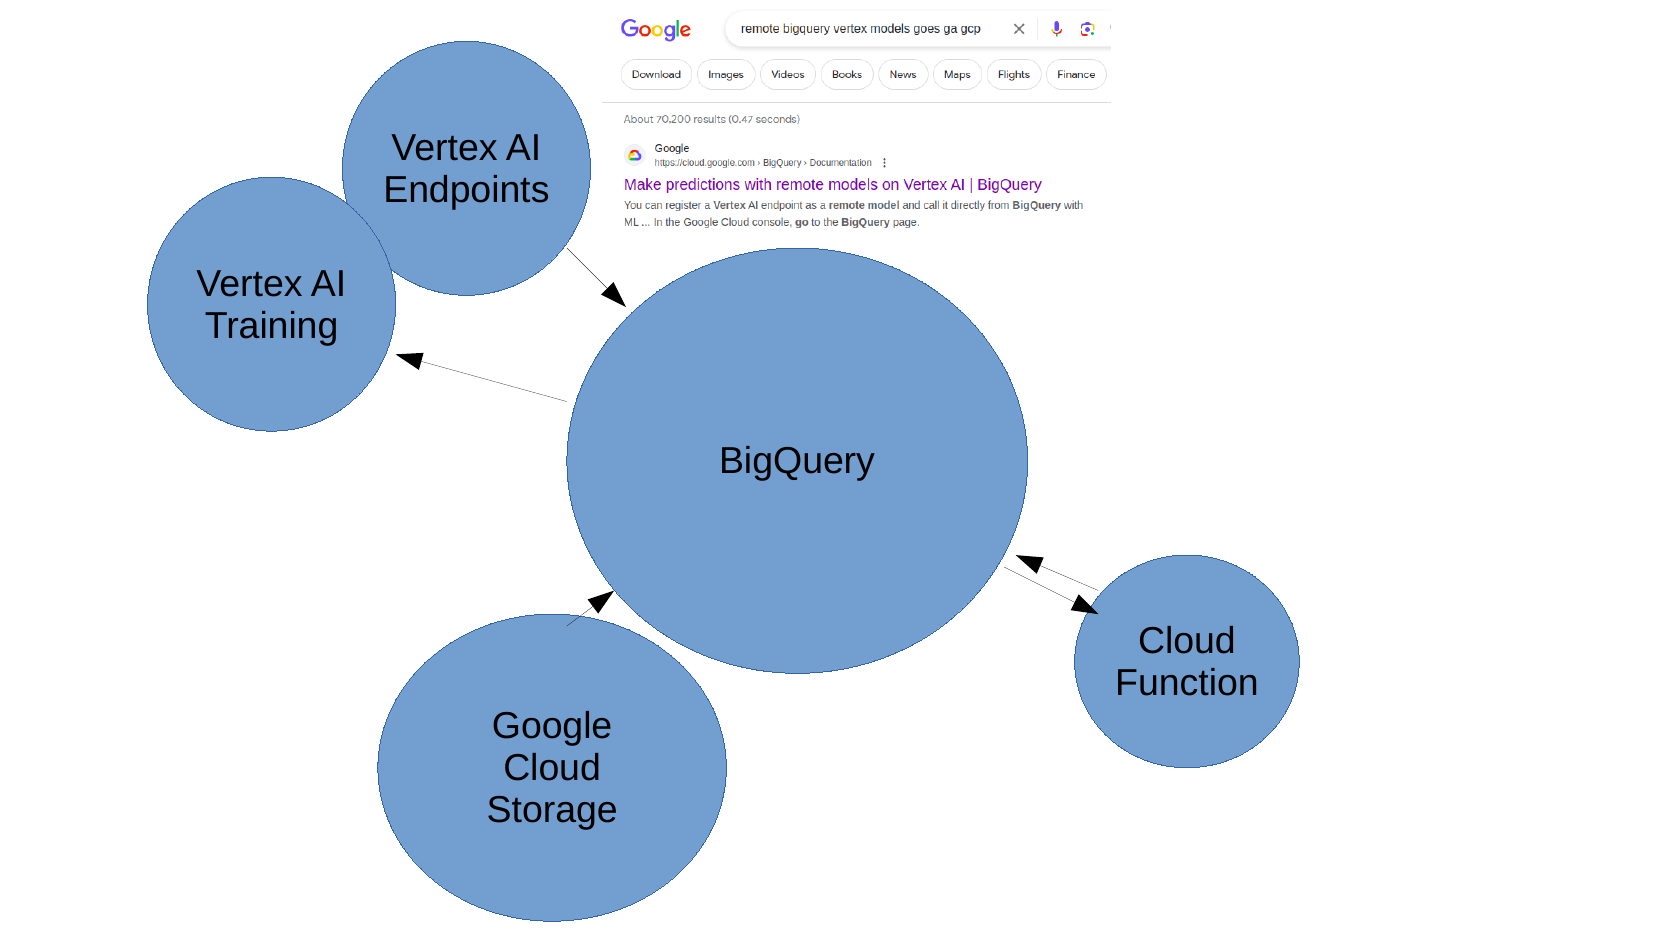

Vertex AI
Endpoints
Vertex AI
Training
BigQuery
Cloud
Function
Google
Cloud
Storage